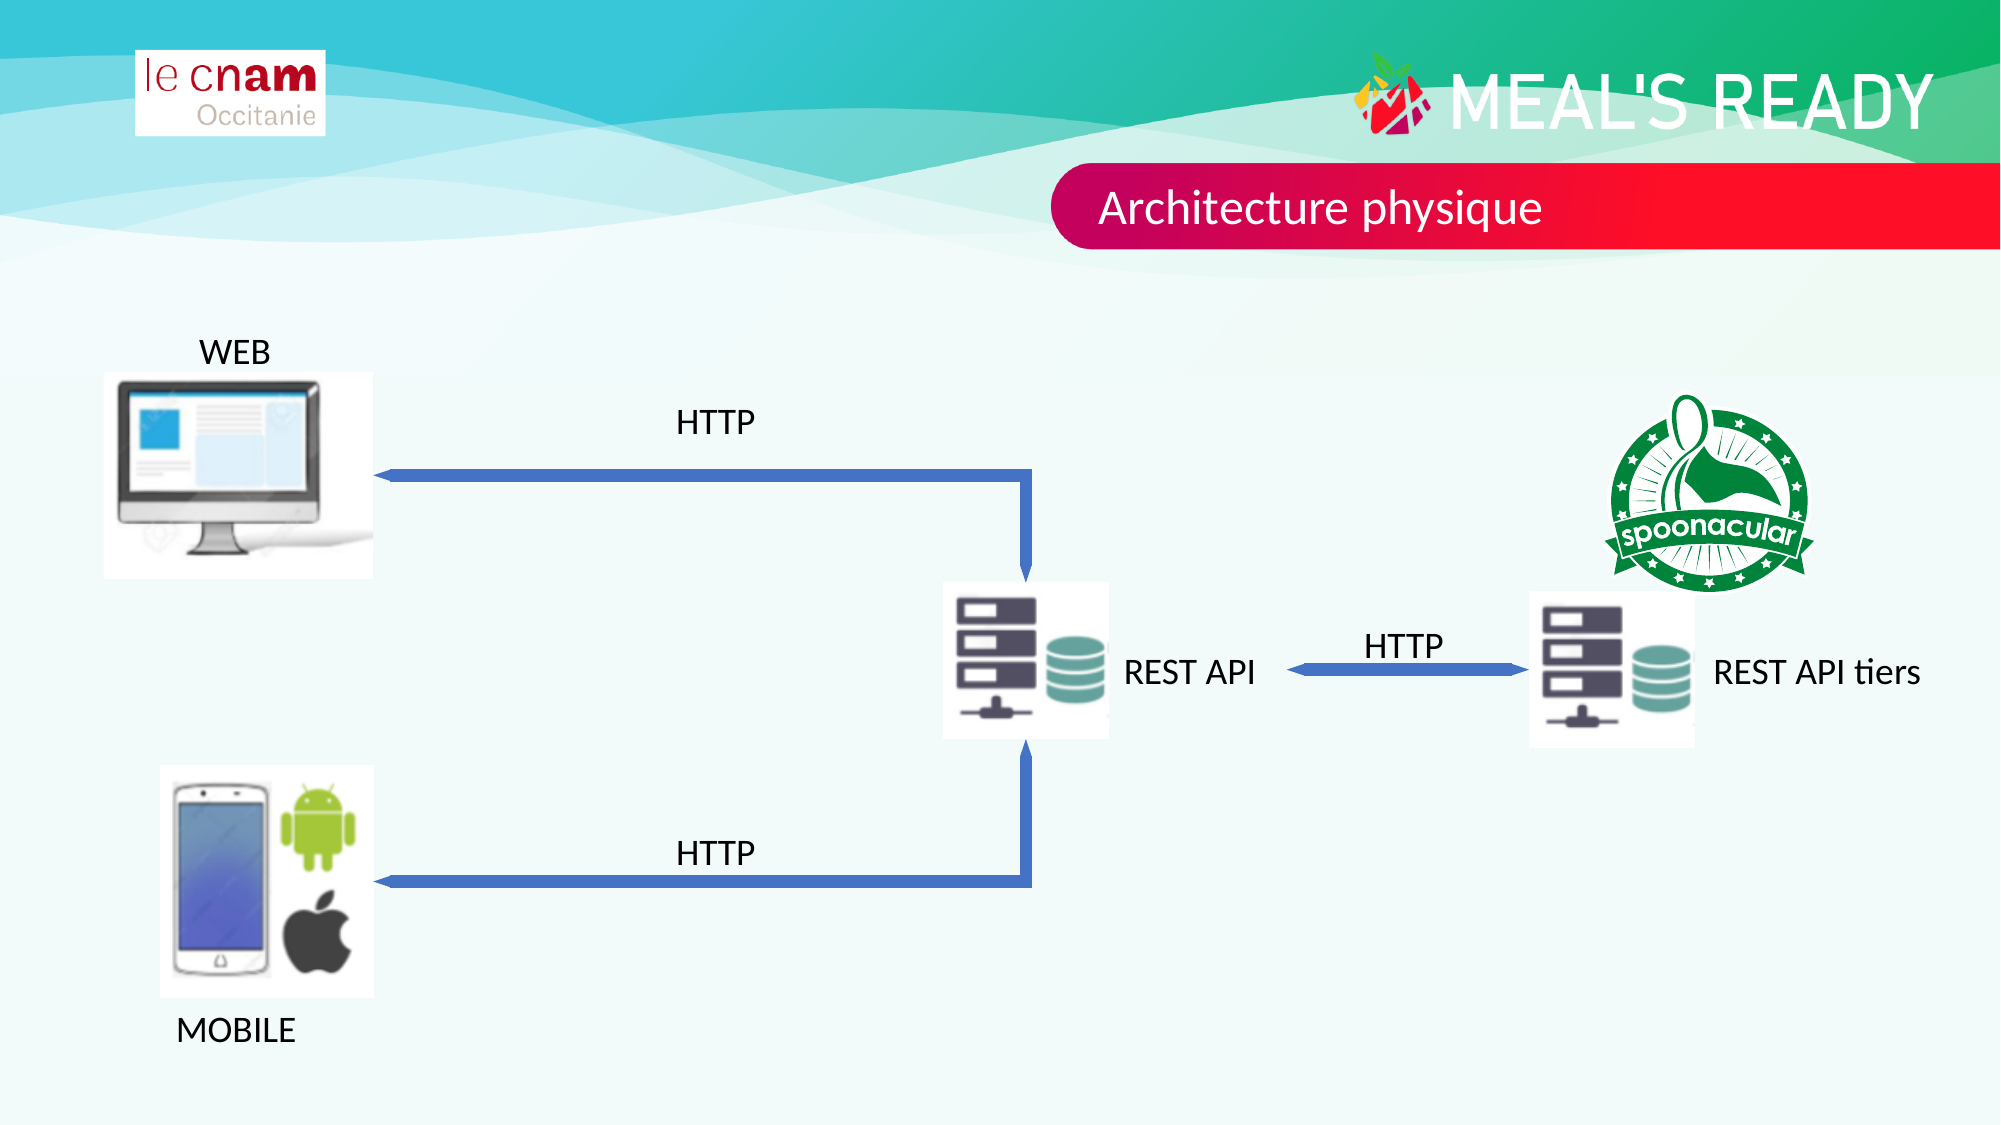

Architecture physique
WEB
HTTP
HTTP
REST API
REST API tiers
HTTP
MOBILE